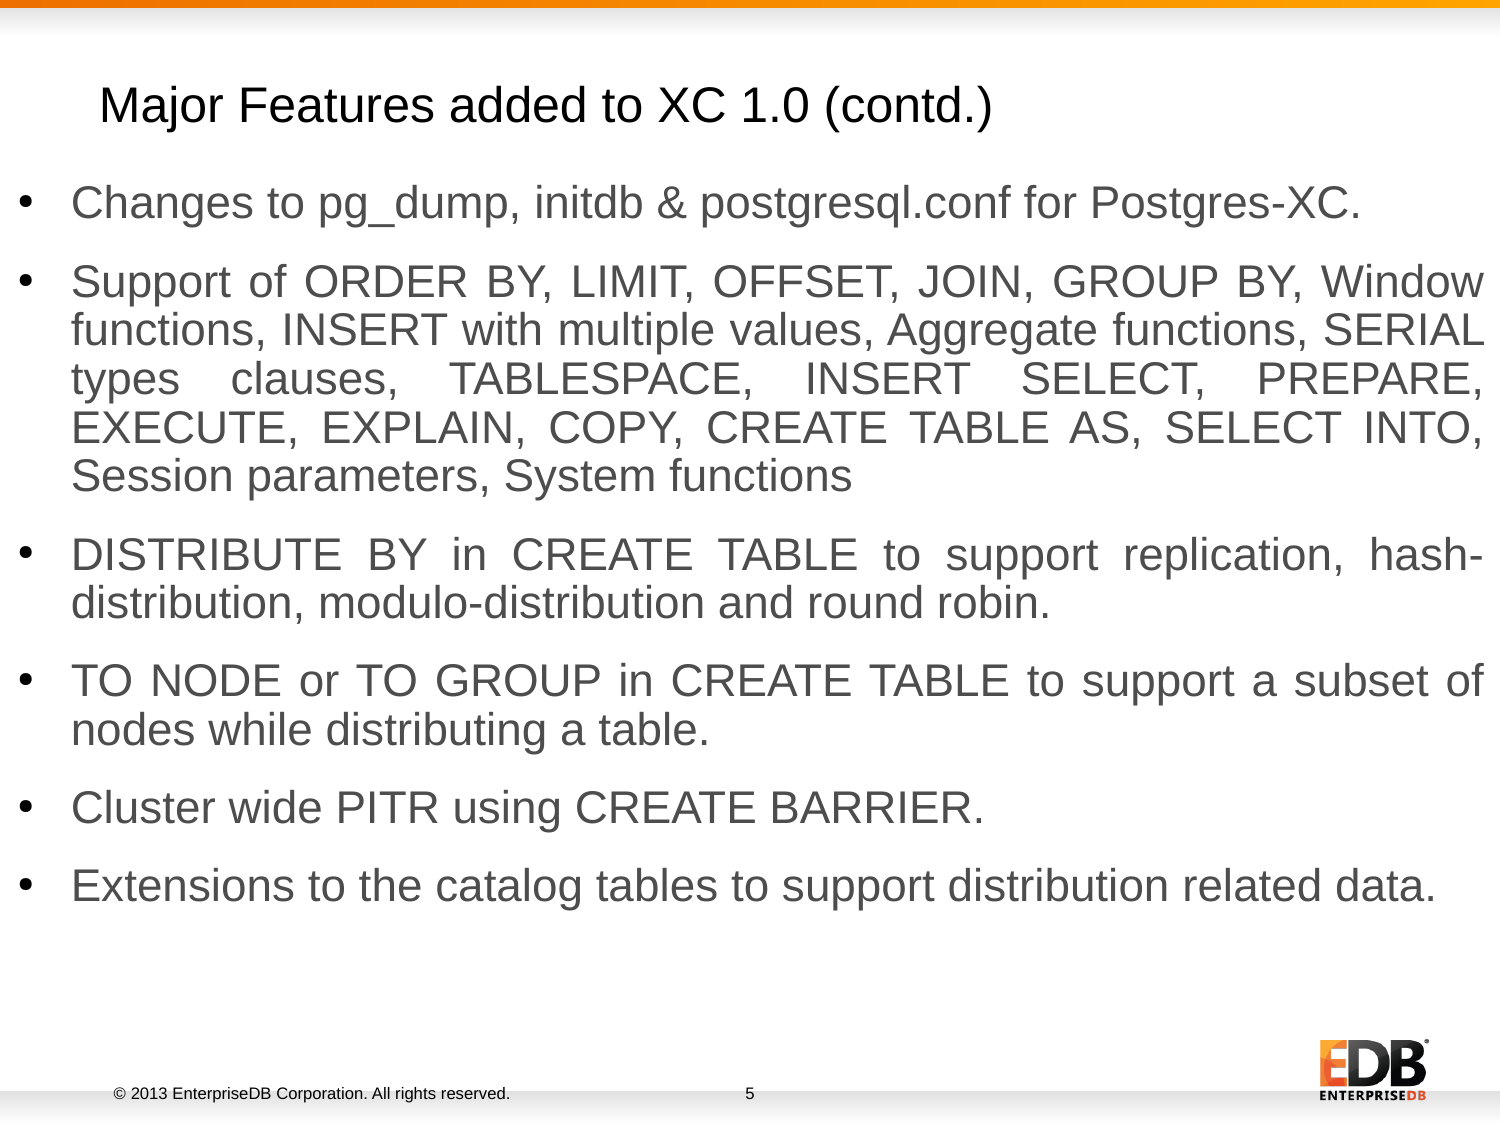

# Major Features added to XC 1.0 (contd.)
Changes to pg_dump, initdb & postgresql.conf for Postgres-XC.
Support of ORDER BY, LIMIT, OFFSET, JOIN, GROUP BY, Window functions, INSERT with multiple values, Aggregate functions, SERIAL types clauses, TABLESPACE, INSERT SELECT, PREPARE, EXECUTE, EXPLAIN, COPY, CREATE TABLE AS, SELECT INTO, Session parameters, System functions
DISTRIBUTE BY in CREATE TABLE to support replication, hash-distribution, modulo-distribution and round robin.
TO NODE or TO GROUP in CREATE TABLE to support a subset of nodes while distributing a table.
Cluster wide PITR using CREATE BARRIER.
Extensions to the catalog tables to support distribution related data.